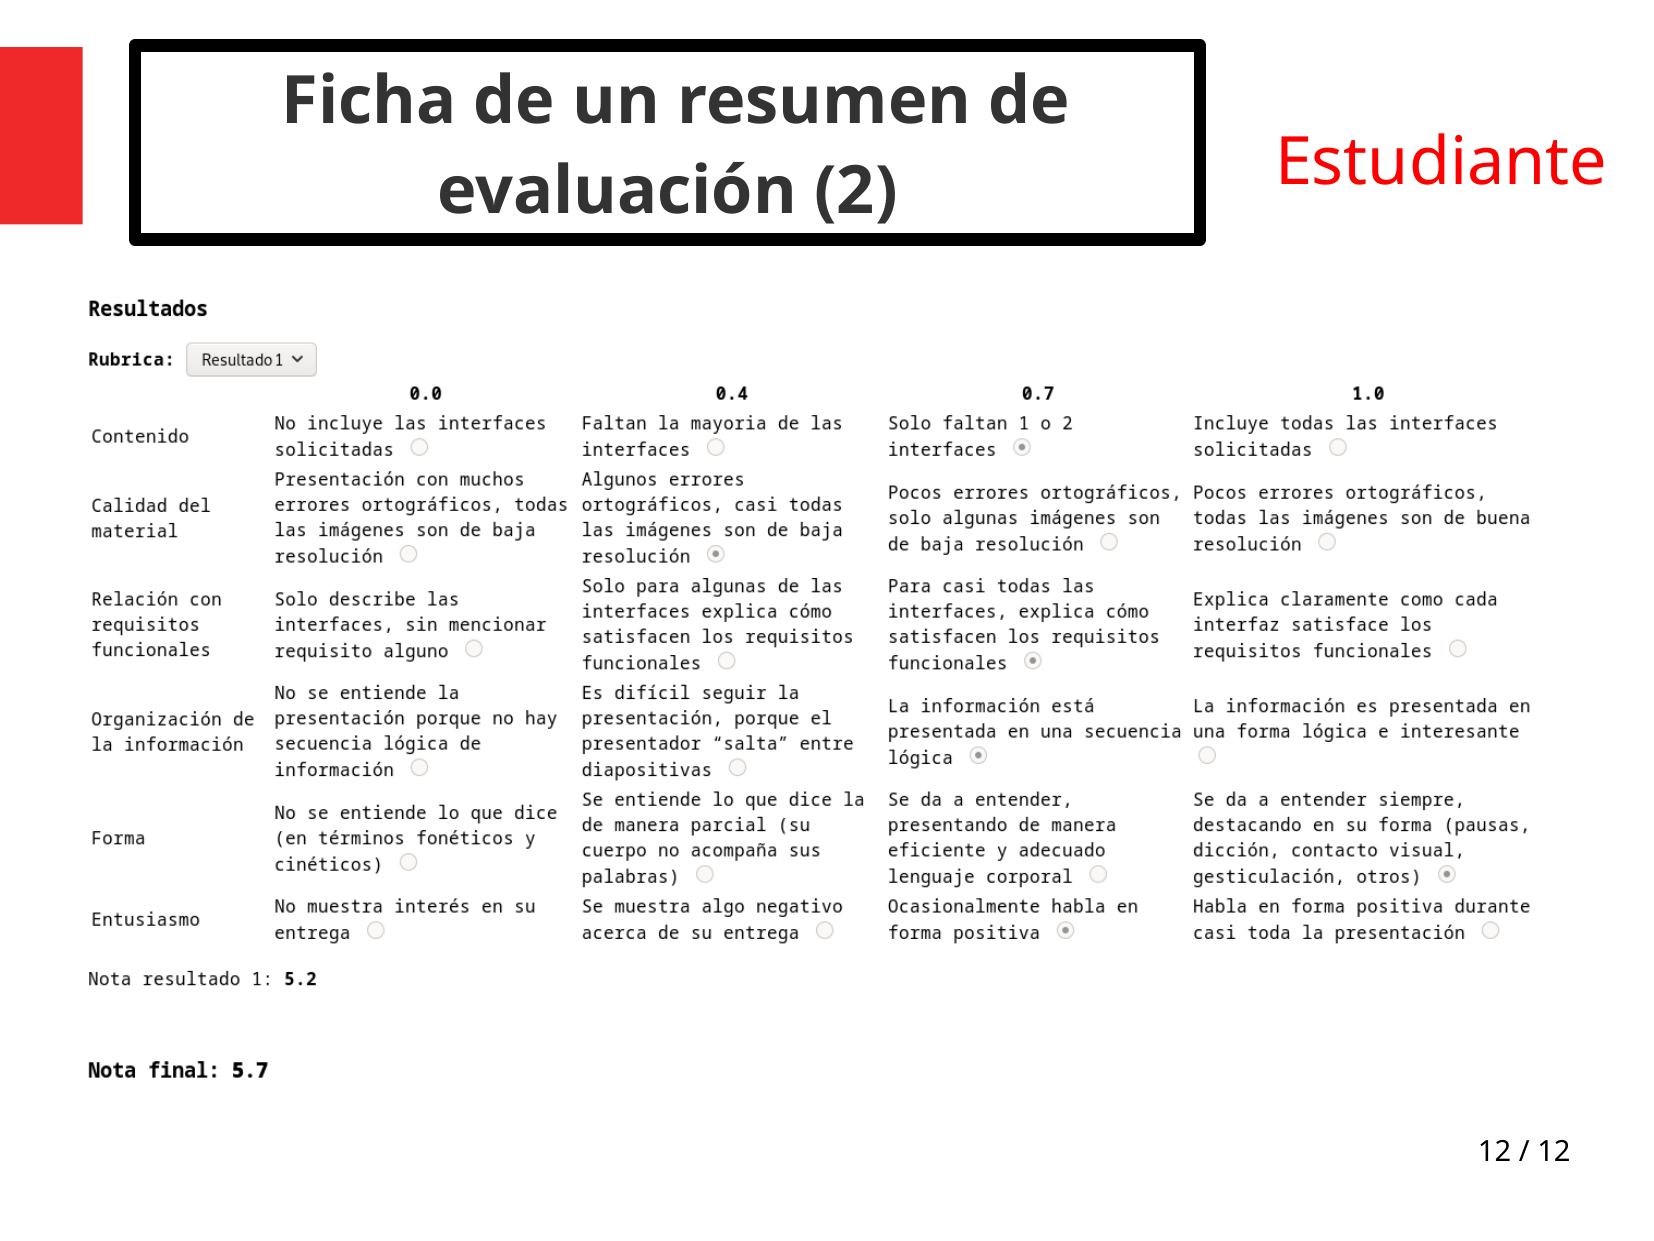

Estudiante
# Ficha de un resumen de evaluación (2)
12